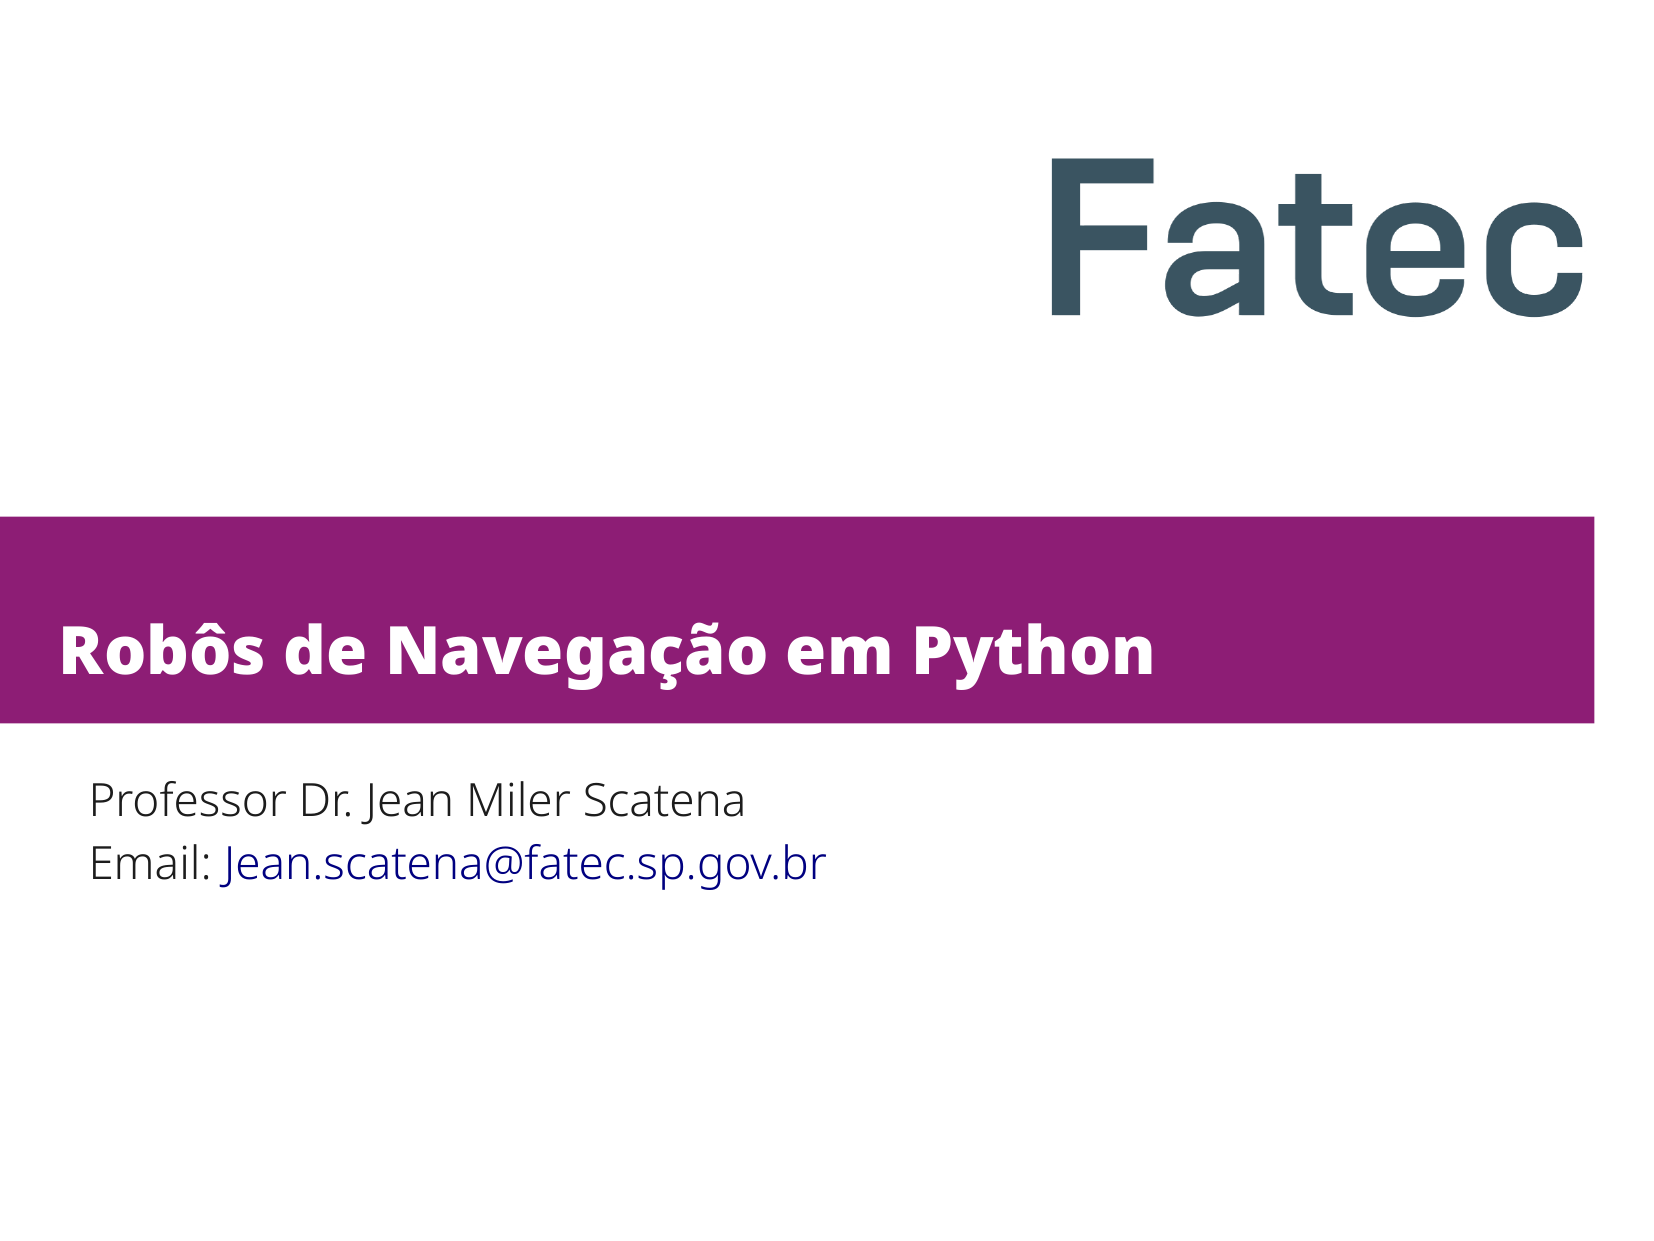

# Robôs de Navegação em Python
Professor Dr. Jean Miler Scatena
Email: Jean.scatena@fatec.sp.gov.br